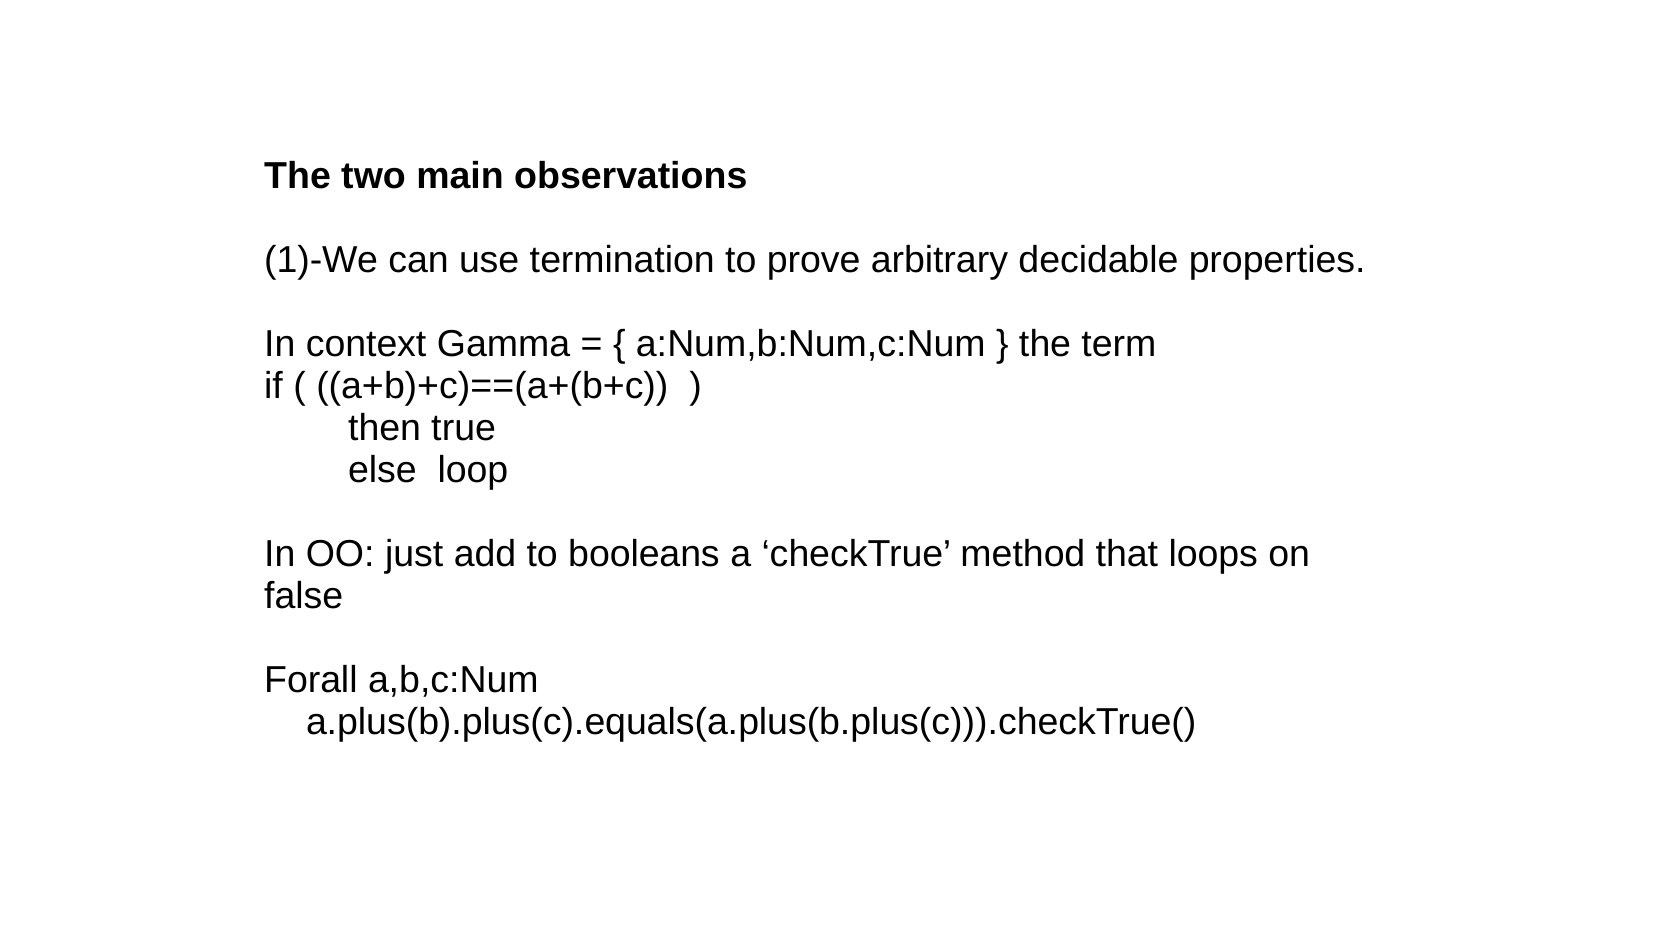

The two main observations
(1)-We can use termination to prove arbitrary decidable properties.
In context Gamma = { a:Num,b:Num,c:Num } the term
if ( ((a+b)+c)==(a+(b+c)) )
 then true
 else loop
In OO: just add to booleans a ‘checkTrue’ method that loops on false
Forall a,b,c:Num
 a.plus(b).plus(c).equals(a.plus(b.plus(c))).checkTrue()